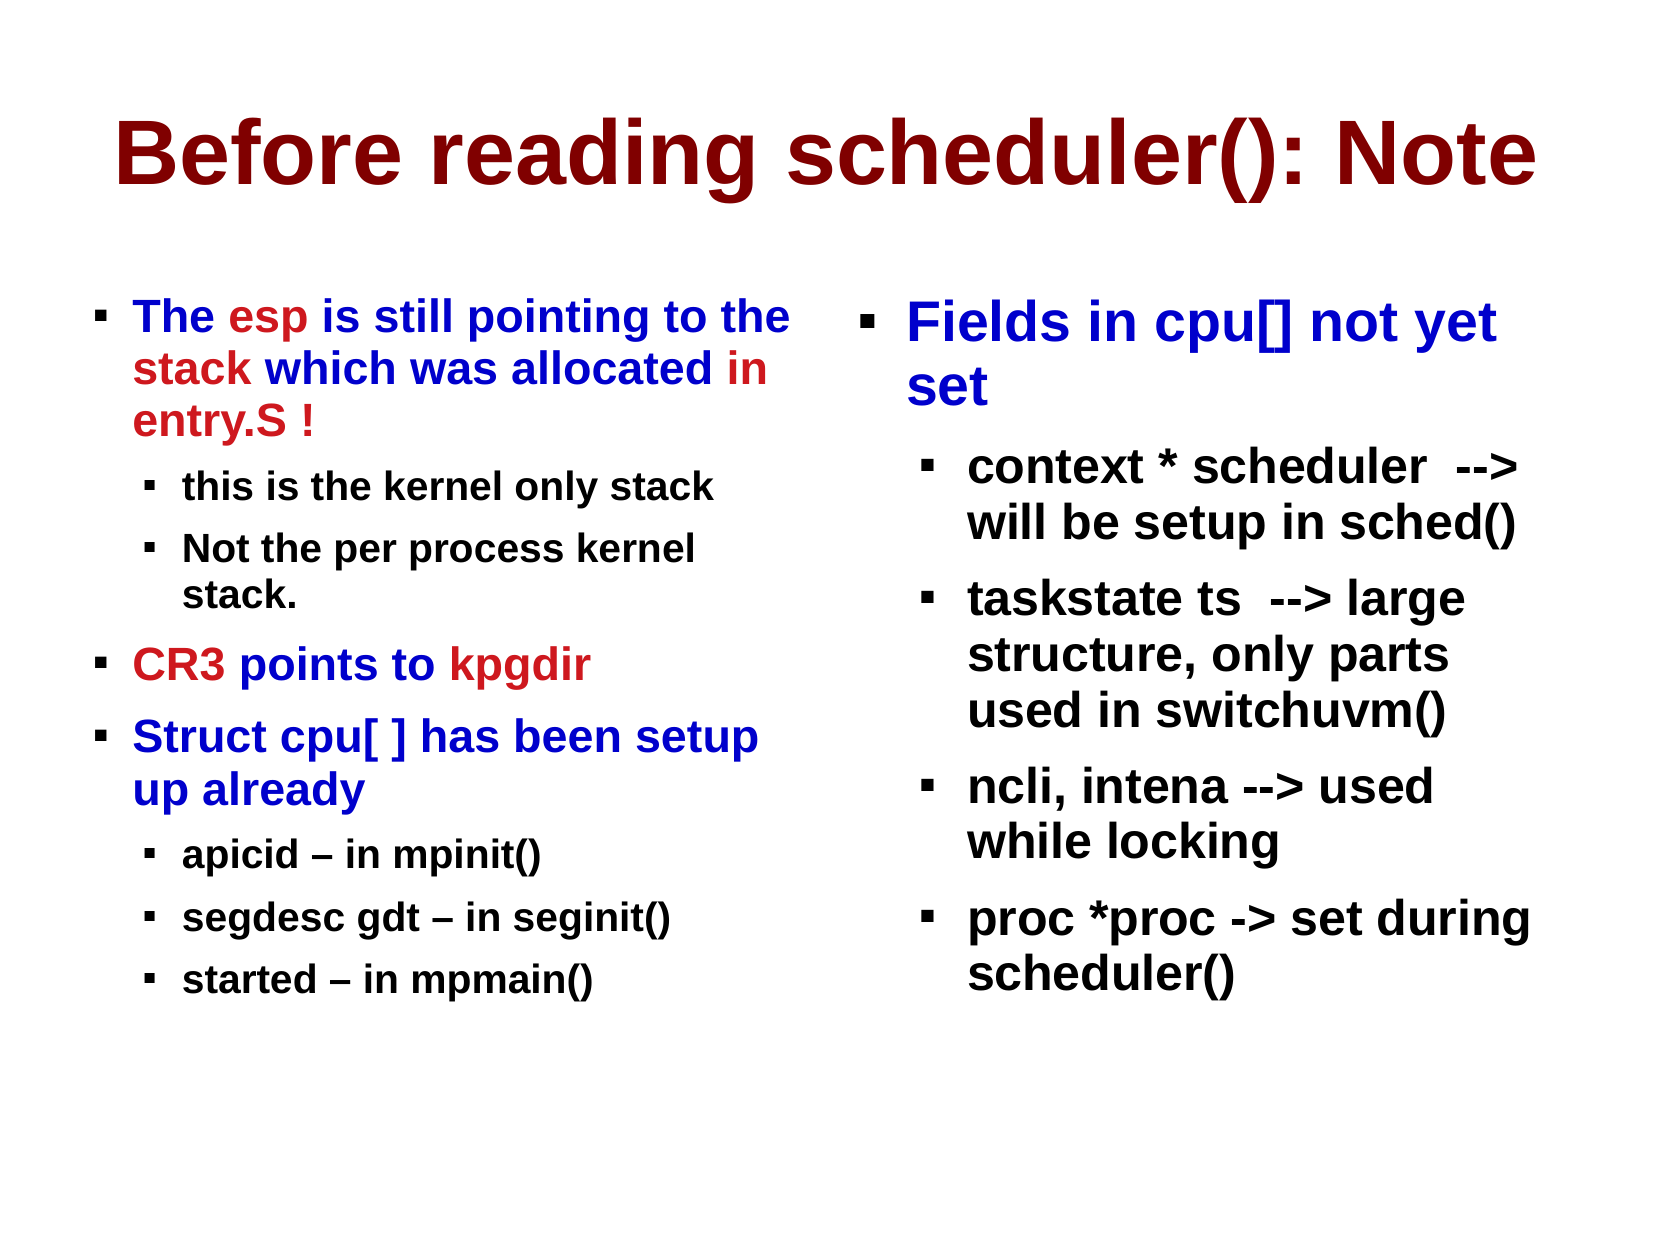

# Before reading scheduler(): Note
The esp is still pointing to the stack which was allocated in entry.S !
this is the kernel only stack
Not the per process kernel stack.
CR3 points to kpgdir
Struct cpu[ ] has been setup up already
apicid – in mpinit()
segdesc gdt – in seginit()
started – in mpmain()
Fields in cpu[] not yet set
context * scheduler --> will be setup in sched()
taskstate ts --> large structure, only parts used in switchuvm()
ncli, intena --> used while locking
proc *proc -> set during scheduler()